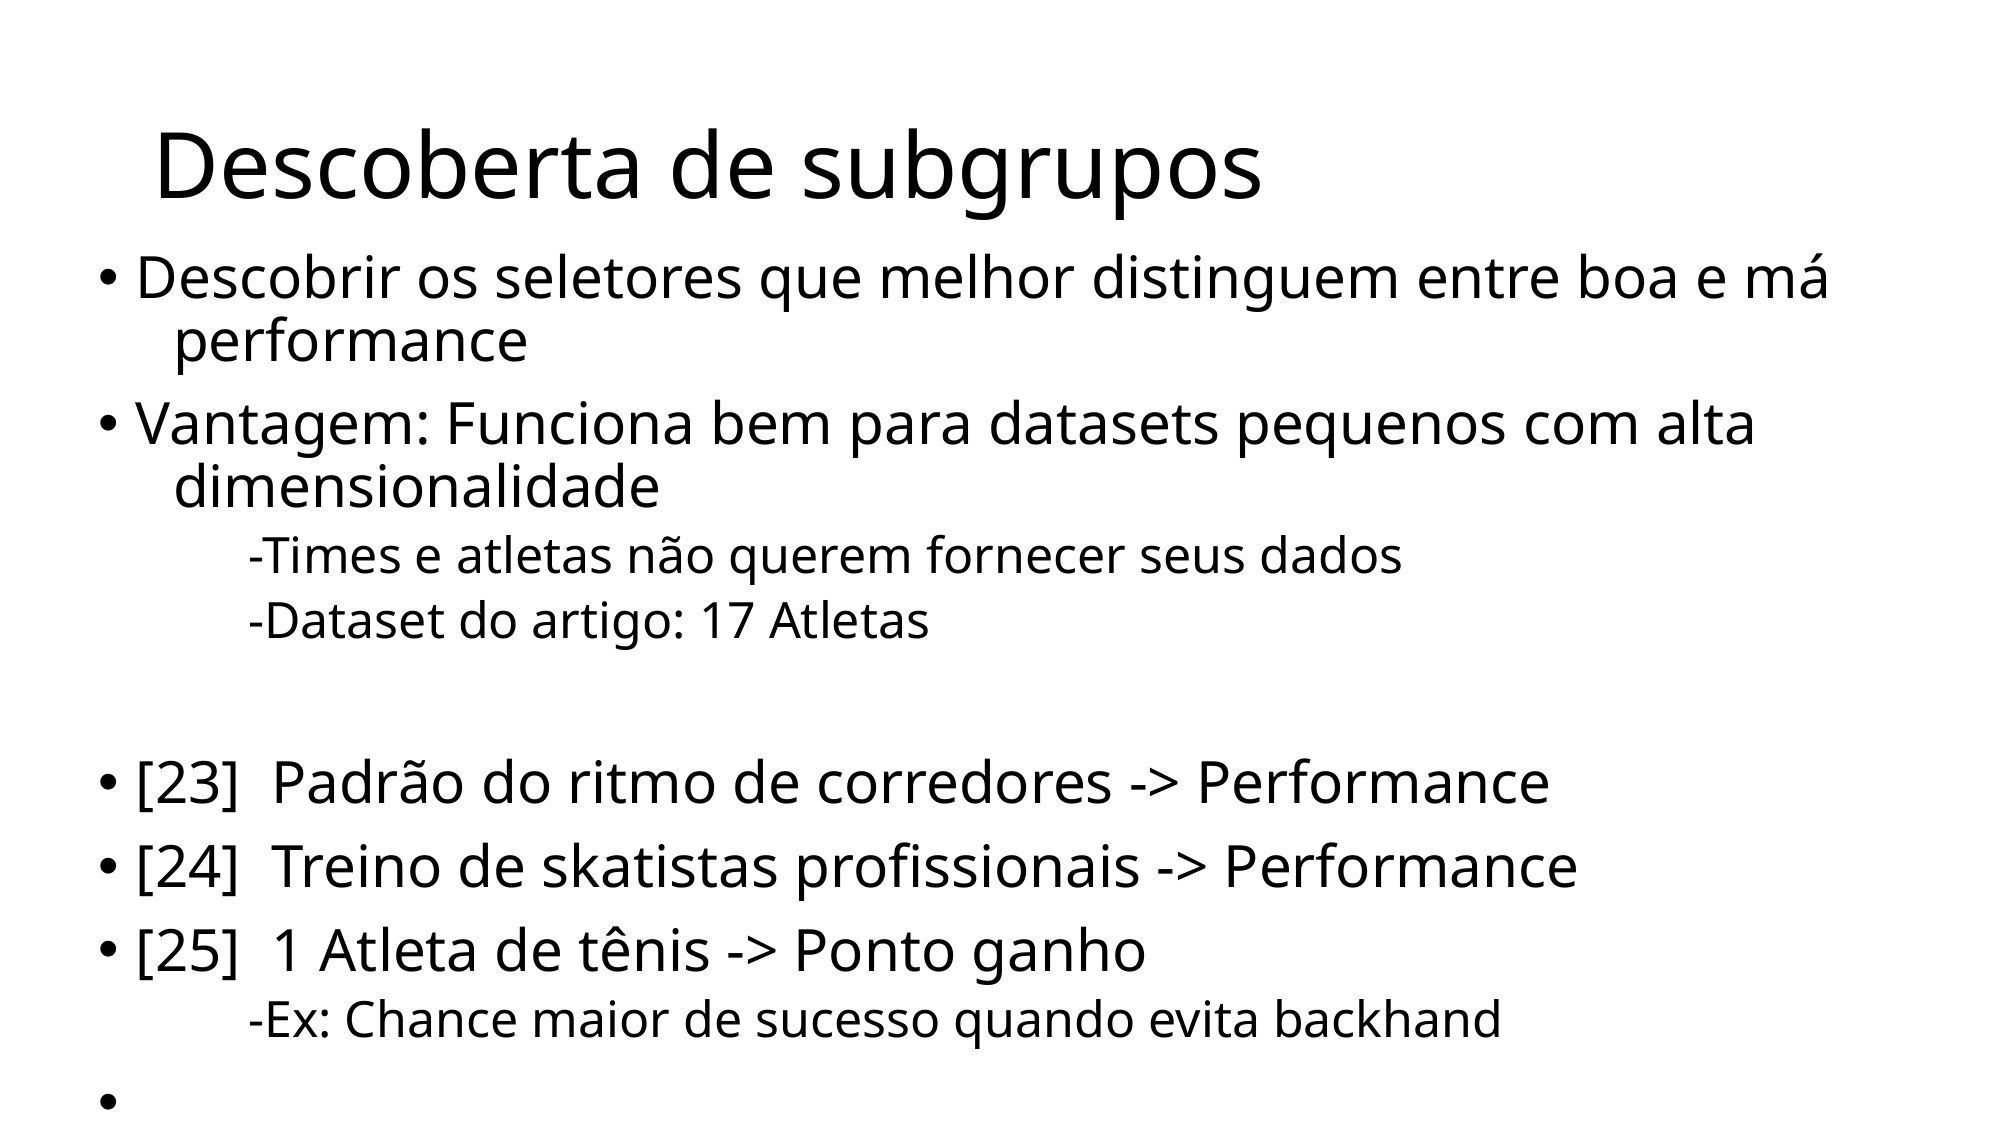

# Descoberta de subgrupos
Descobrir os seletores que melhor distinguem entre boa e má performance
Vantagem: Funciona bem para datasets pequenos com alta dimensionalidade
-Times e atletas não querem fornecer seus dados
-Dataset do artigo: 17 Atletas
[23]  Padrão do ritmo de corredores -> Performance
[24] Treino de skatistas profissionais -> Performance
[25] 1 Atleta de tênis -> Ponto ganho
-Ex: Chance maior de sucesso quando evita backhand